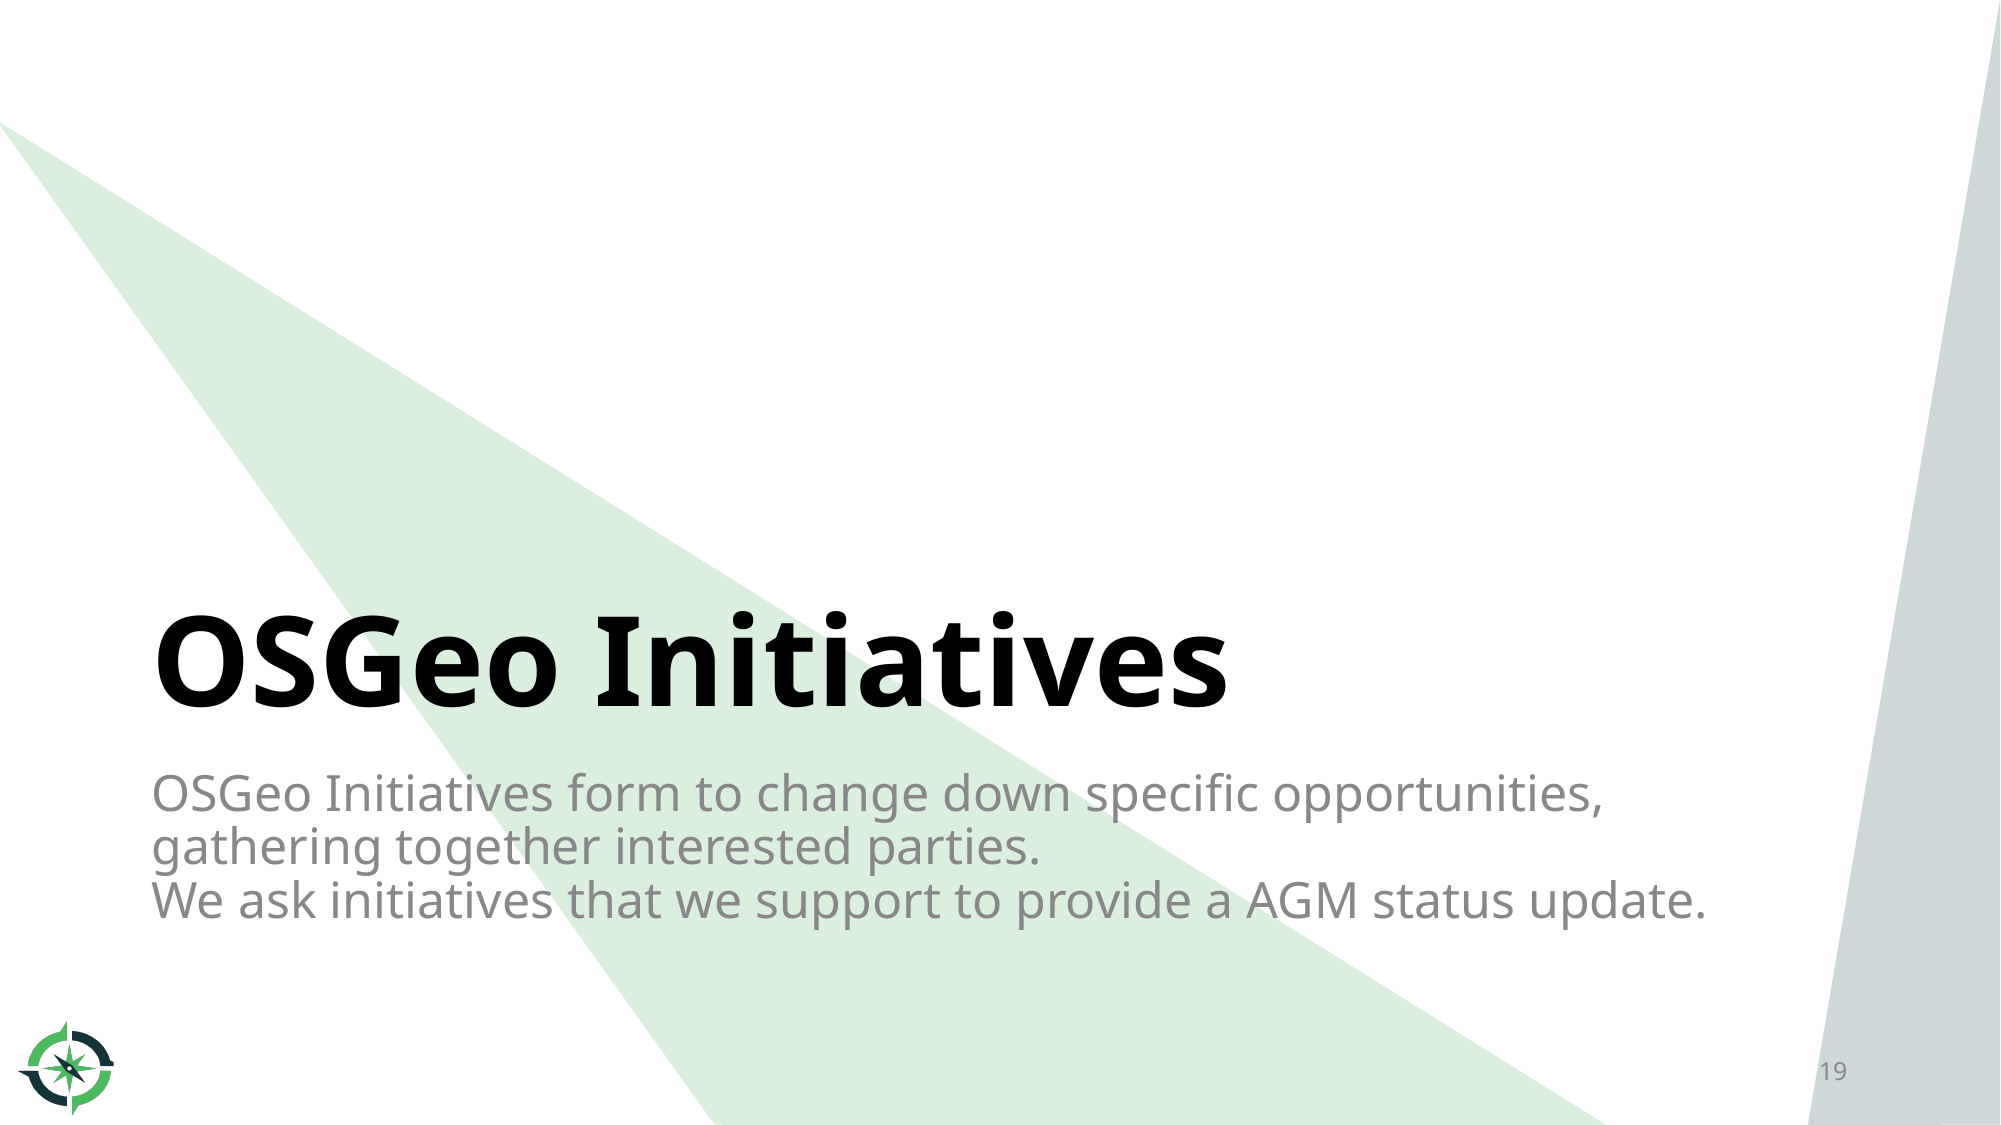

# OSGeo Initiatives
OSGeo Initiatives form to change down specific opportunities, gathering together interested parties.
We ask initiatives that we support to provide a AGM status update.